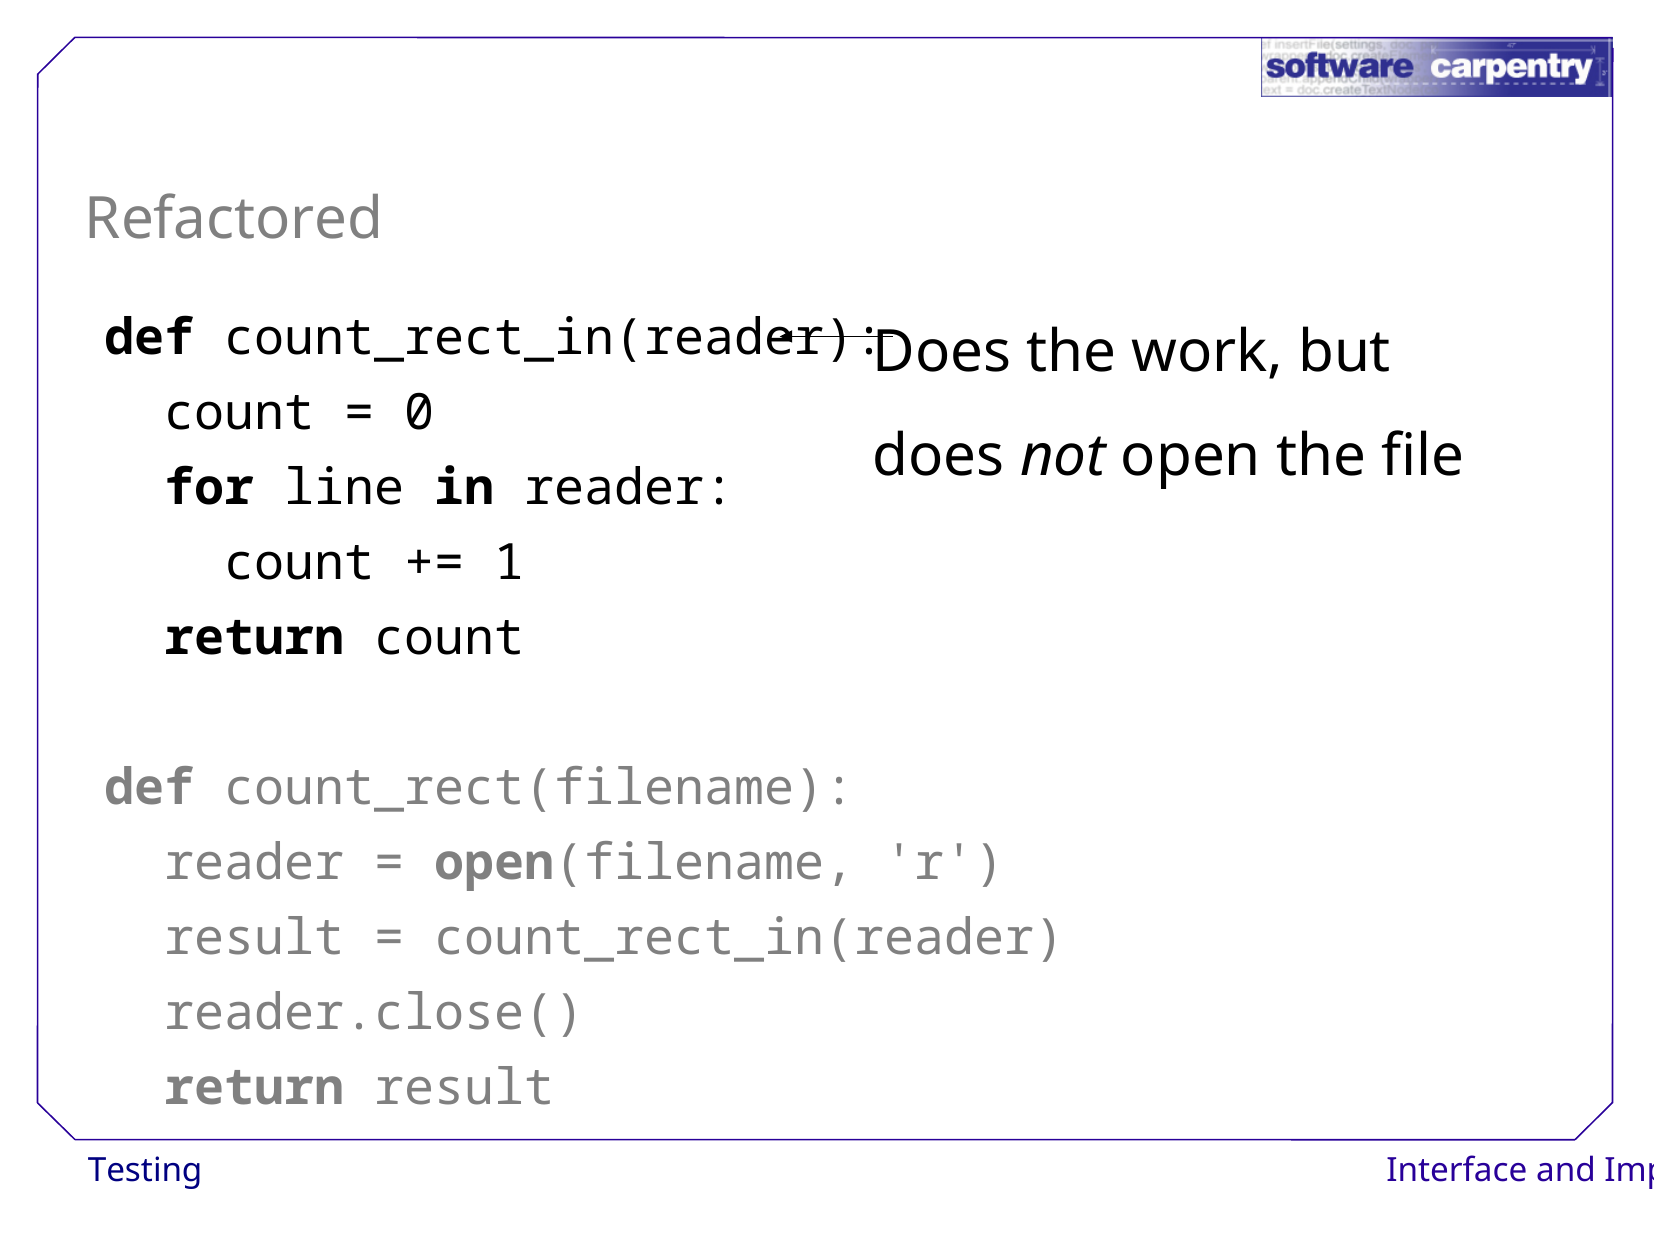

Refactored
Does the work, but
does not open the file
def count_rect_in(reader):
 count = 0
 for line in reader:
 count += 1
 return count
def count_rect(filename):
 reader = open(filename, 'r')
 result = count_rect_in(reader)
 reader.close()
 return result